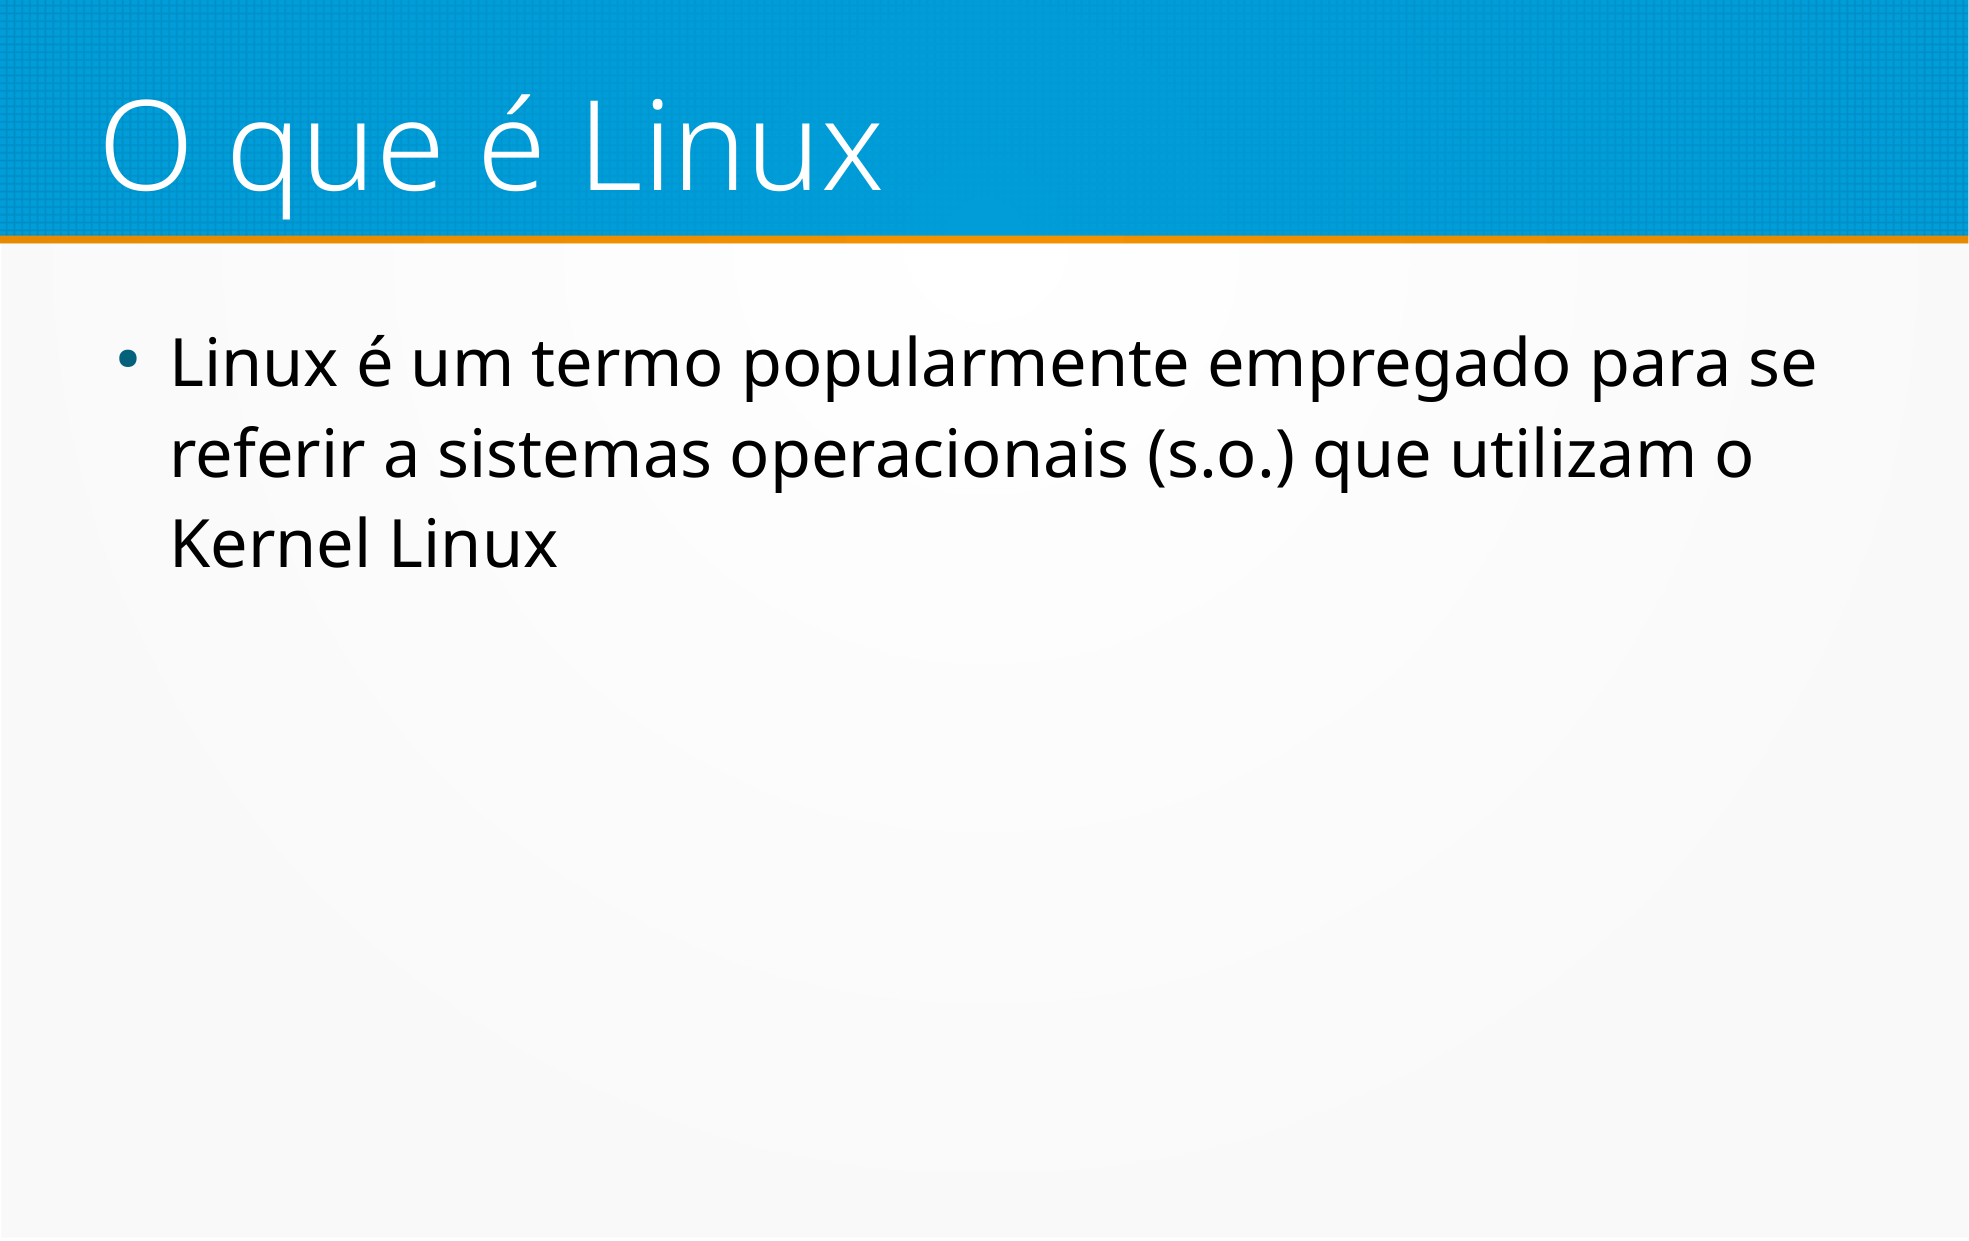

# O que é Linux
Linux é um termo popularmente empregado para se referir a sistemas operacionais (s.o.) que utilizam o Kernel Linux